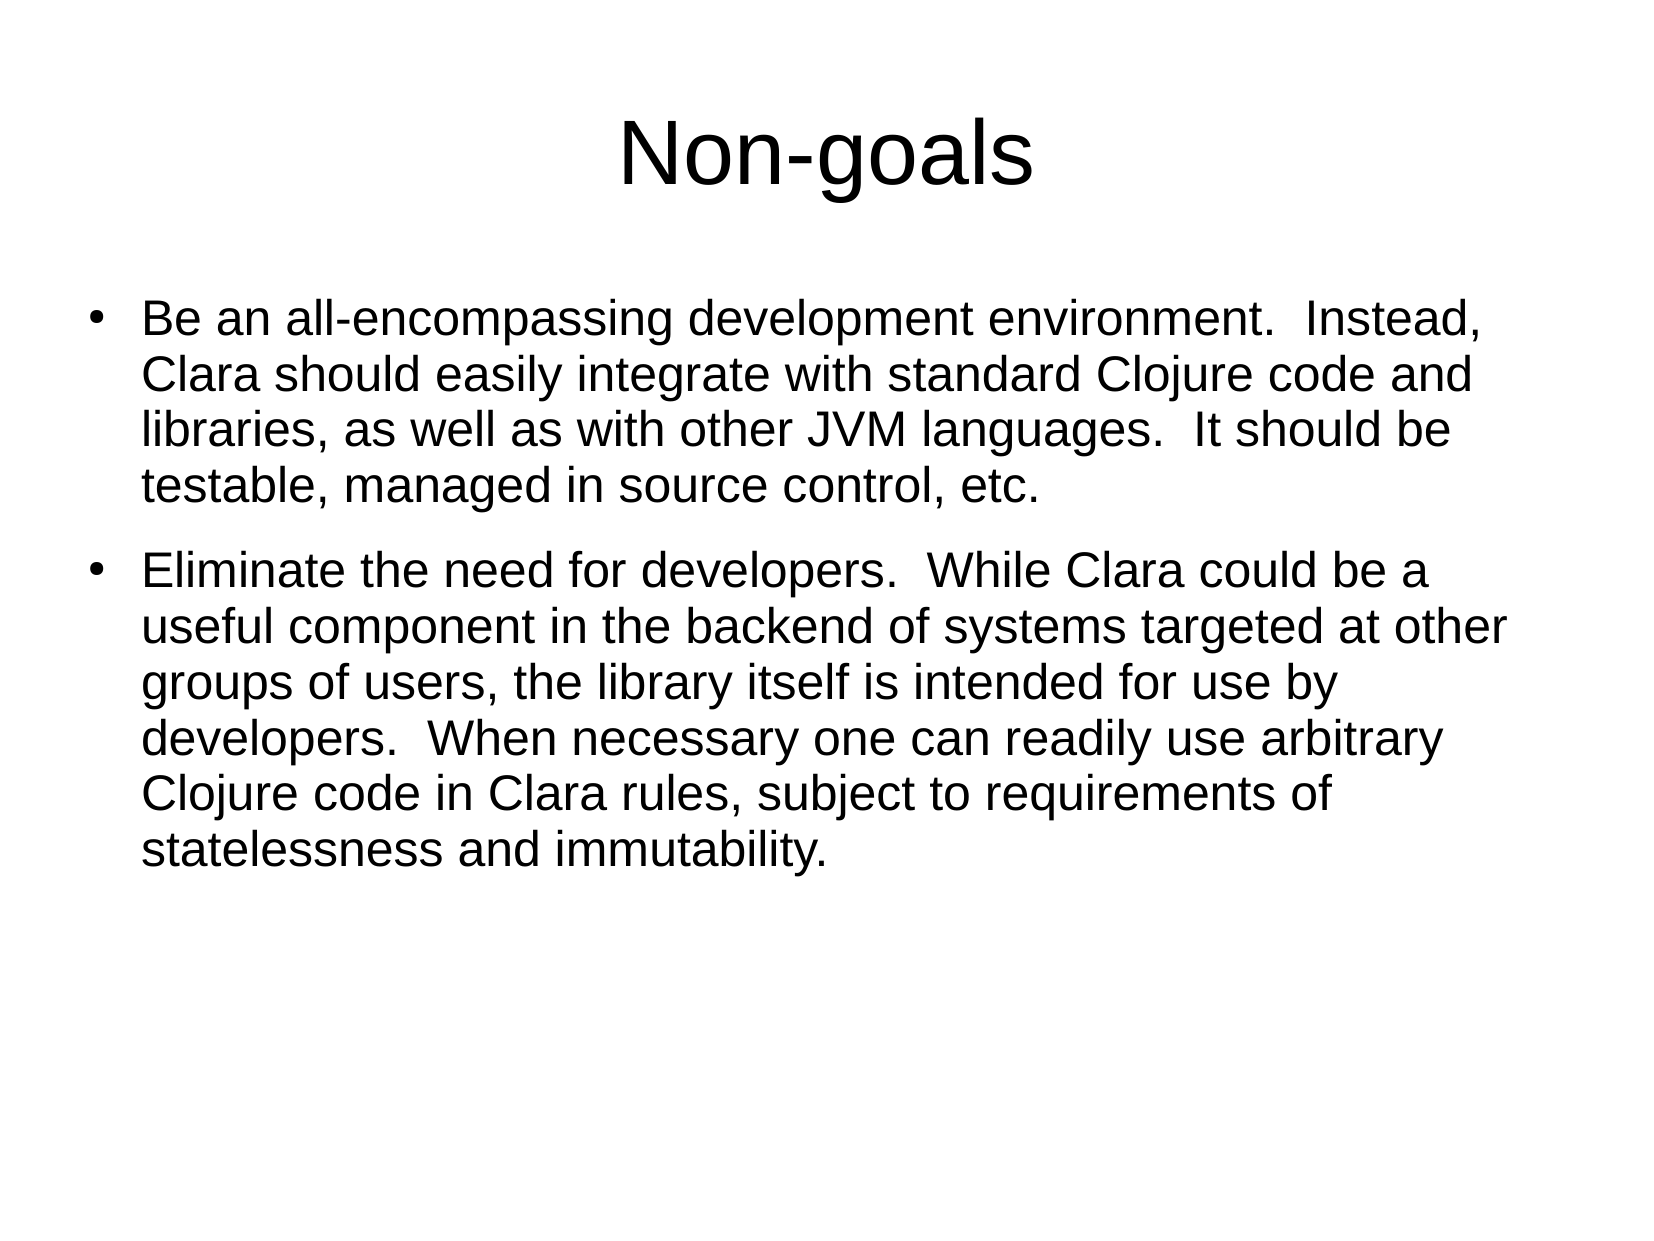

# Non-goals
Be an all-encompassing development environment. Instead, Clara should easily integrate with standard Clojure code and libraries, as well as with other JVM languages. It should be testable, managed in source control, etc.
Eliminate the need for developers. While Clara could be a useful component in the backend of systems targeted at other groups of users, the library itself is intended for use by developers. When necessary one can readily use arbitrary Clojure code in Clara rules, subject to requirements of statelessness and immutability.